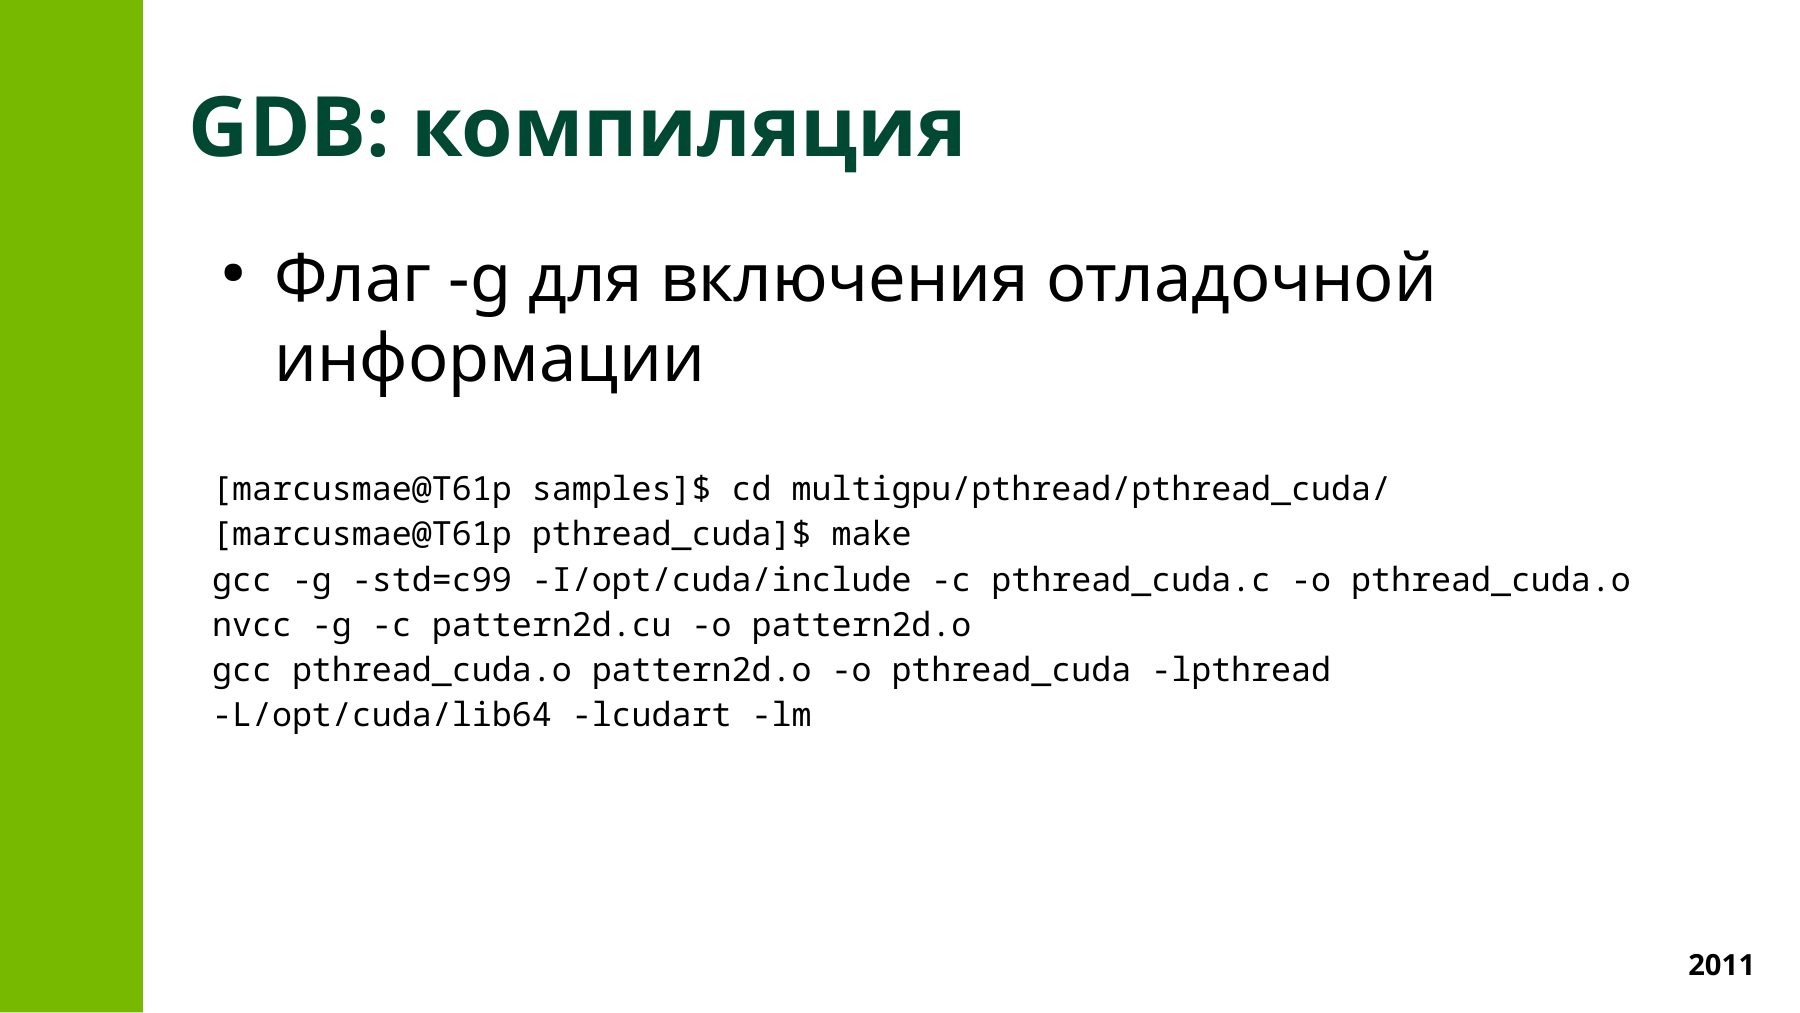

# GDB: компиляция
Флаг -g для включения отладочной информации
[marcusmae@T61p samples]$ cd multigpu/pthread/pthread_cuda/
[marcusmae@T61p pthread_cuda]$ make
gcc -g -std=c99 -I/opt/cuda/include -c pthread_cuda.c -o pthread_cuda.o
nvcc -g -c pattern2d.cu -o pattern2d.o
gcc pthread_cuda.o pattern2d.o -o pthread_cuda -lpthread -L/opt/cuda/lib64 -lcudart -lm